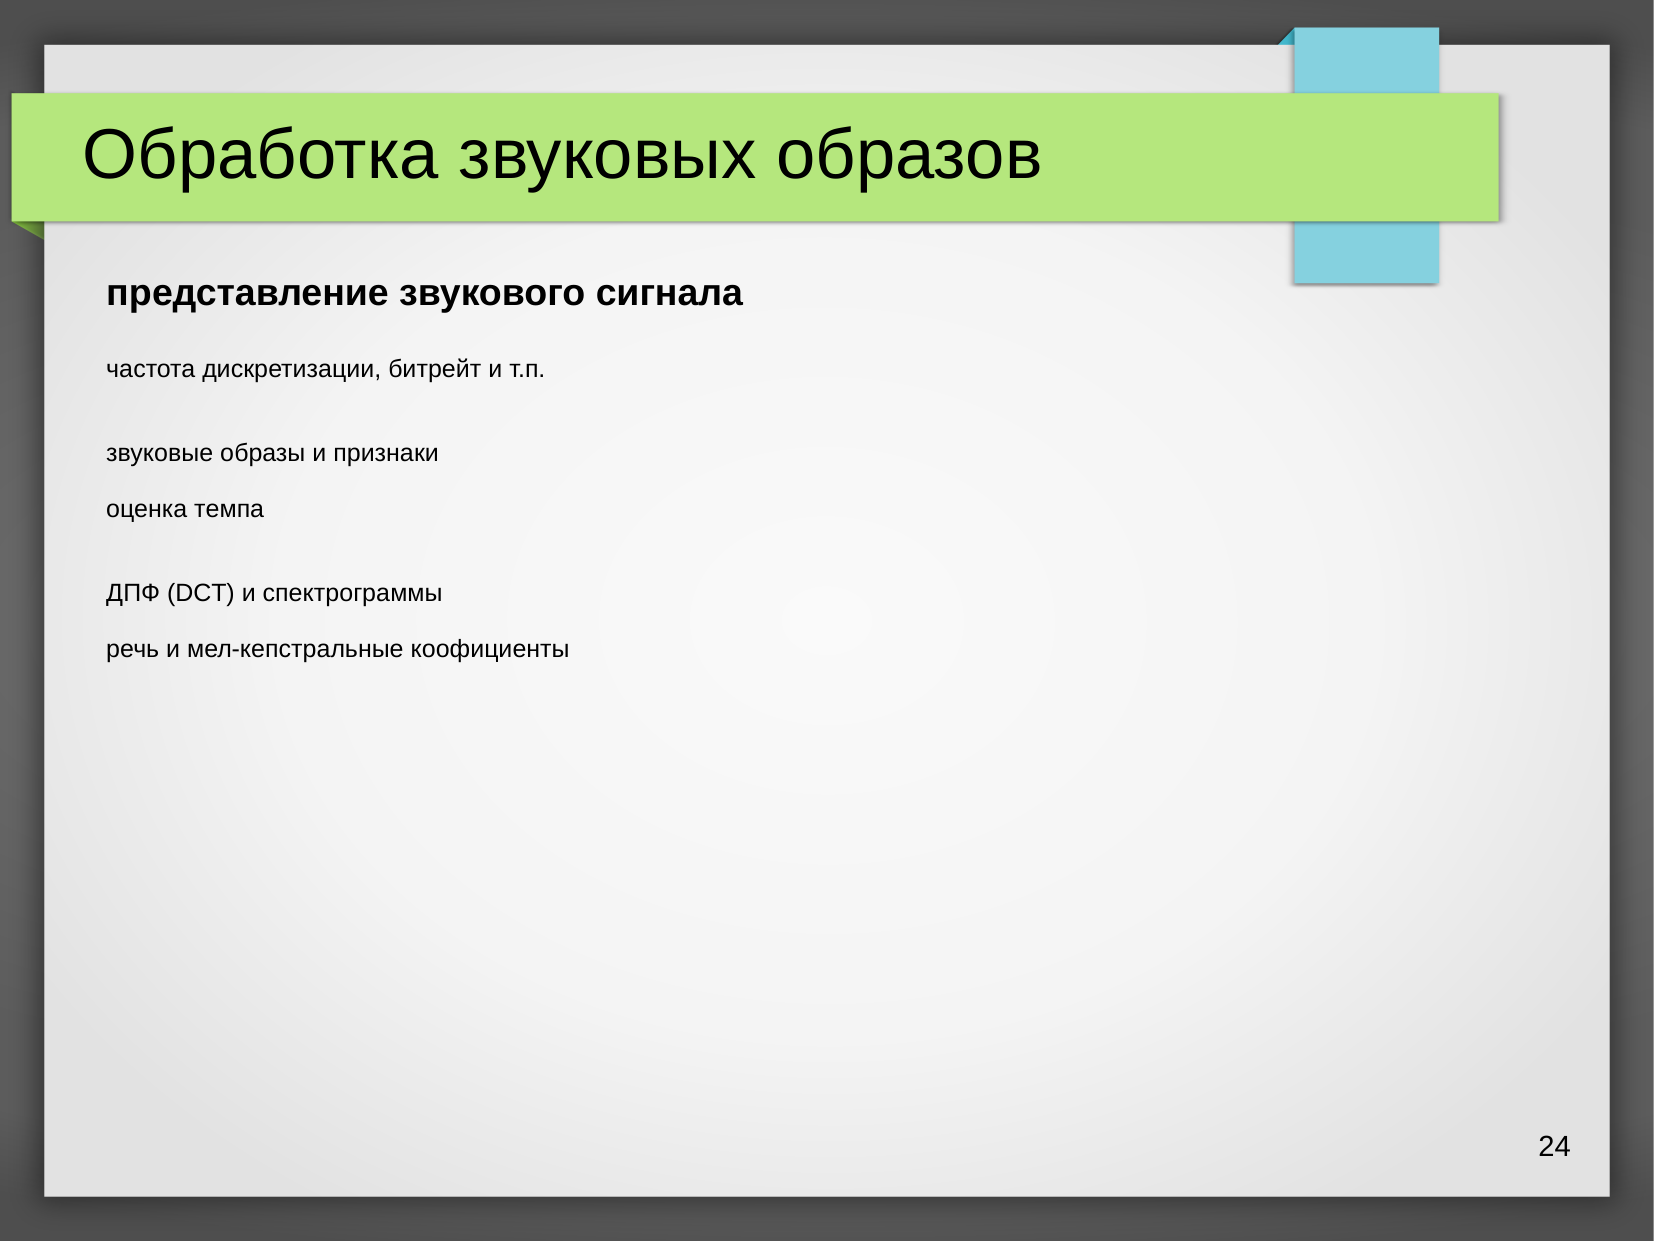

# Обработка звуковых образов
представление звукового сигнала
частота дискретизации, битрейт и т.п.
звуковые образы и признаки
оценка темпа
ДПФ (DCT) и спектрограммы
речь и мел-кепстральные коофициенты
24